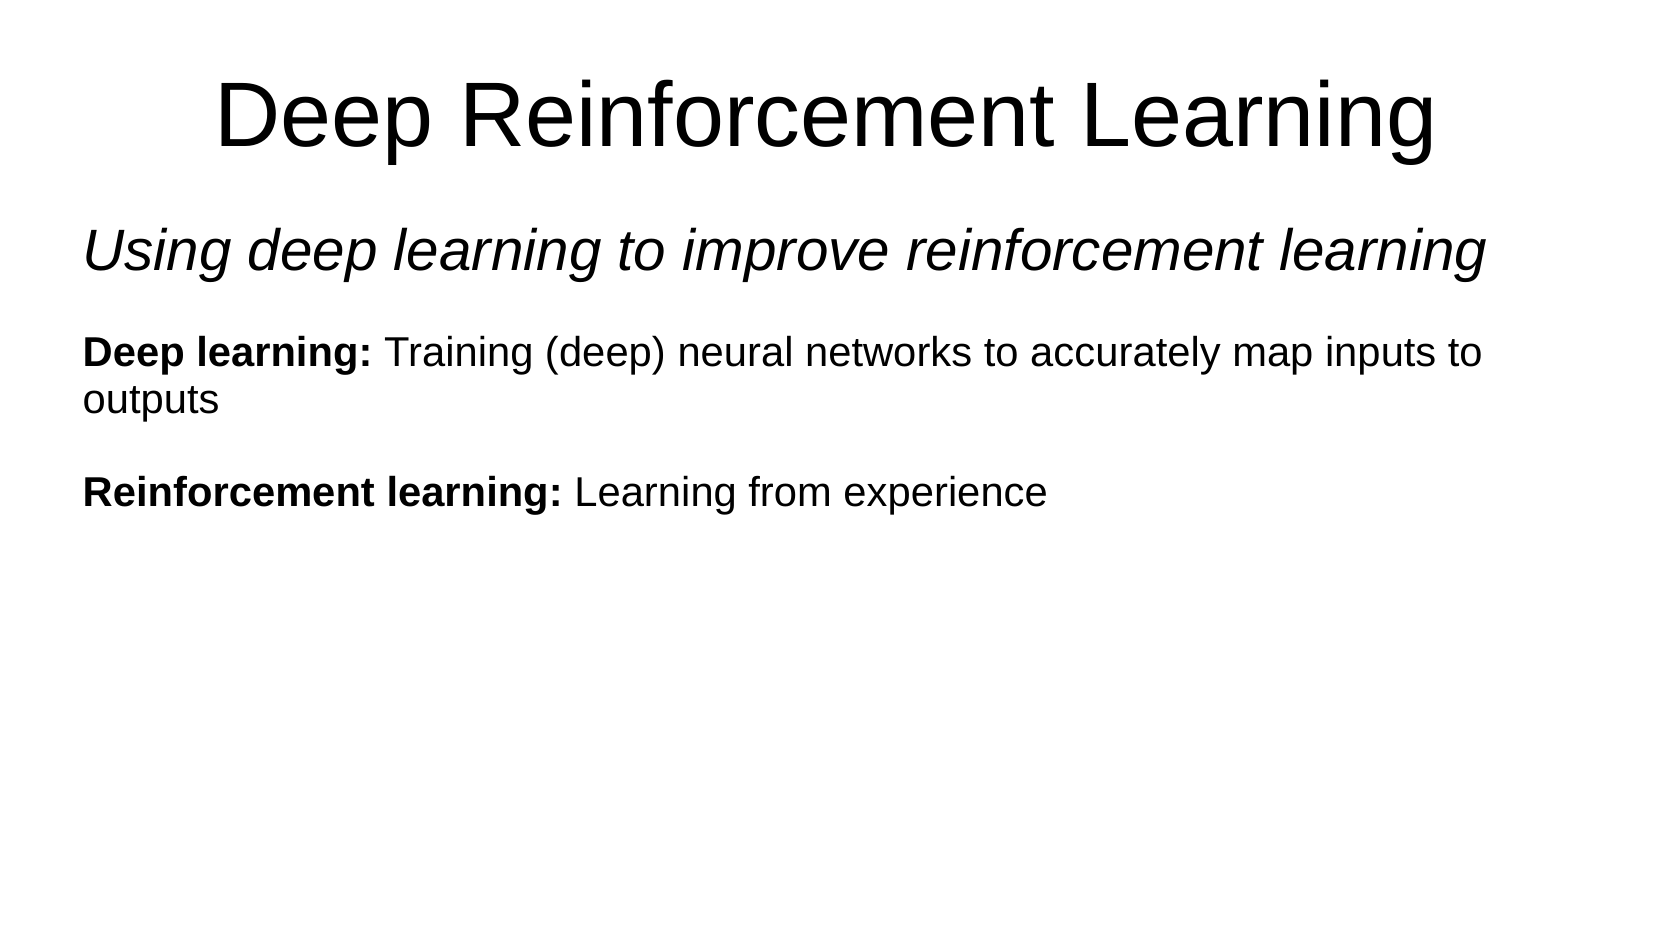

# Deep Reinforcement Learning
Using deep learning to improve reinforcement learning
Deep learning: Training (deep) neural networks to accurately map inputs to outputs
Reinforcement learning: Learning from experience